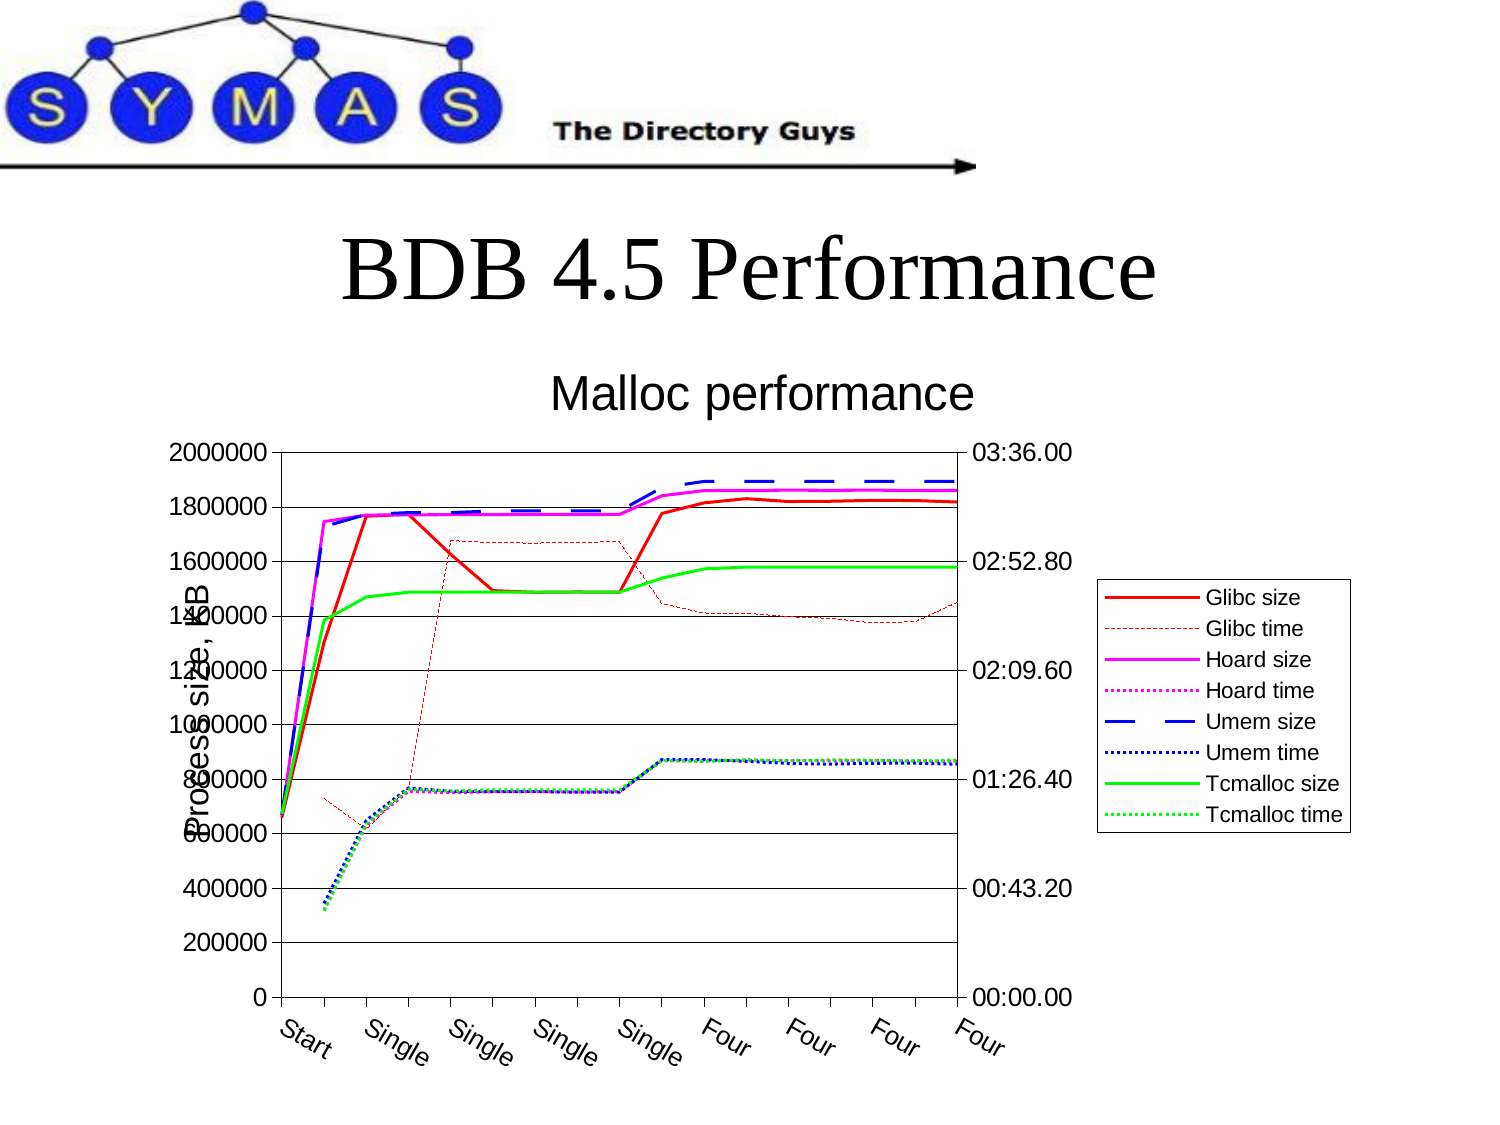

# BDB 4.5 Performance
### Chart: Malloc performance
| Category | Glibc size | Hoard size | Umem size | Tcmalloc size | Glibc time | Hoard time | Umem time | Tcmalloc time |
|---|---|---|---|---|---|---|---|---|
| Start | 659864.0 | 667732.0 | 669920.0 | 672244.0 | None | None | None | None |
| Single | 1304100.0 | 1746760.0 | 1728444.0 | 1384352.0 | 0.000913657407407407 | 0.000399537037037037 | 0.000430671296296296 | 0.000397685185185185 |
| Single | 1766296.0 | 1770672.0 | 1772856.0 | 1469940.0 | 0.000772916666666667 | 0.000788888888888889 | 0.0008125 | 0.000795486111111111 |
| Single | 1773464.0 | 1771868.0 | 1779736.0 | 1487616.0 | 0.000962152777777778 | 0.000945717592592592 | 0.000961226851851852 | 0.00095462962962963 |
| Single | 1626572.0 | 1772092.0 | 1779736.0 | 1487616.0 | 0.00209641203703704 | 0.000938773148148148 | 0.000946064814814815 | 0.000946180555555555 |
| Single | 1493480.0 | 1772744.0 | 1785896.0 | 1487616.0 | 0.00208680555555556 | 0.000943634259259259 | 0.000943981481481481 | 0.000952083333333333 |
| Single | 1487252.0 | 1773340.0 | 1785896.0 | 1487616.0 | 0.00208460648148148 | 0.000944097222222222 | 0.000944907407407407 | 0.00095162037037037 |
| Single | 1488396.0 | 1773616.0 | 1785896.0 | 1487616.0 | 0.00208900462962963 | 0.000942361111111111 | 0.000941319444444444 | 0.000952083333333333 |
| Single | 1487432.0 | 1773340.0 | 1785896.0 | 1487616.0 | 0.002090625 | 0.000944560185185185 | 0.000942013888888889 | 0.000952314814814815 |
| Four | 1776496.0 | 1841680.0 | 1871400.0 | 1539204.0 | 0.00180821759259259 | 0.00108611111111111 | 0.00109155092592593 | 0.00108622685185185 |
| Four | 1815580.0 | 1860704.0 | 1894308.0 | 1573136.0 | 0.00176400462962963 | 0.00108657407407407 | 0.001090625 | 0.00108287037037037 |
| Four | 1830912.0 | 1861556.0 | 1894308.0 | 1579656.0 | 0.00176319444444444 | 0.00108564814814815 | 0.00108298611111111 | 0.001090625 |
| Four | 1820348.0 | 1862024.0 | 1894308.0 | 1579656.0 | 0.00174733796296296 | 0.00108680555555556 | 0.00107291666666667 | 0.00108506944444444 |
| Four | 1821524.0 | 1861748.0 | 1894308.0 | 1579656.0 | 0.00173935185185185 | 0.00108553240740741 | 0.00107037037037037 | 0.00108946759259259 |
| Four | 1824688.0 | 1861908.0 | 1894308.0 | 1579656.0 | 0.00171875 | 0.00108657407407407 | 0.00107418981481482 | 0.00108784722222222 |
| Four | 1823984.0 | 1861664.0 | 1894308.0 | 1579656.0 | 0.00172430555555556 | 0.00108472222222222 | 0.00107453703703704 | 0.00108472222222222 |
| Four | 1818544.0 | 1861812.0 | 1894308.0 | 1579656.0 | 0.00181423611111111 | 0.00108449074074074 | 0.00107002314814815 | 0.00108622685185185 |